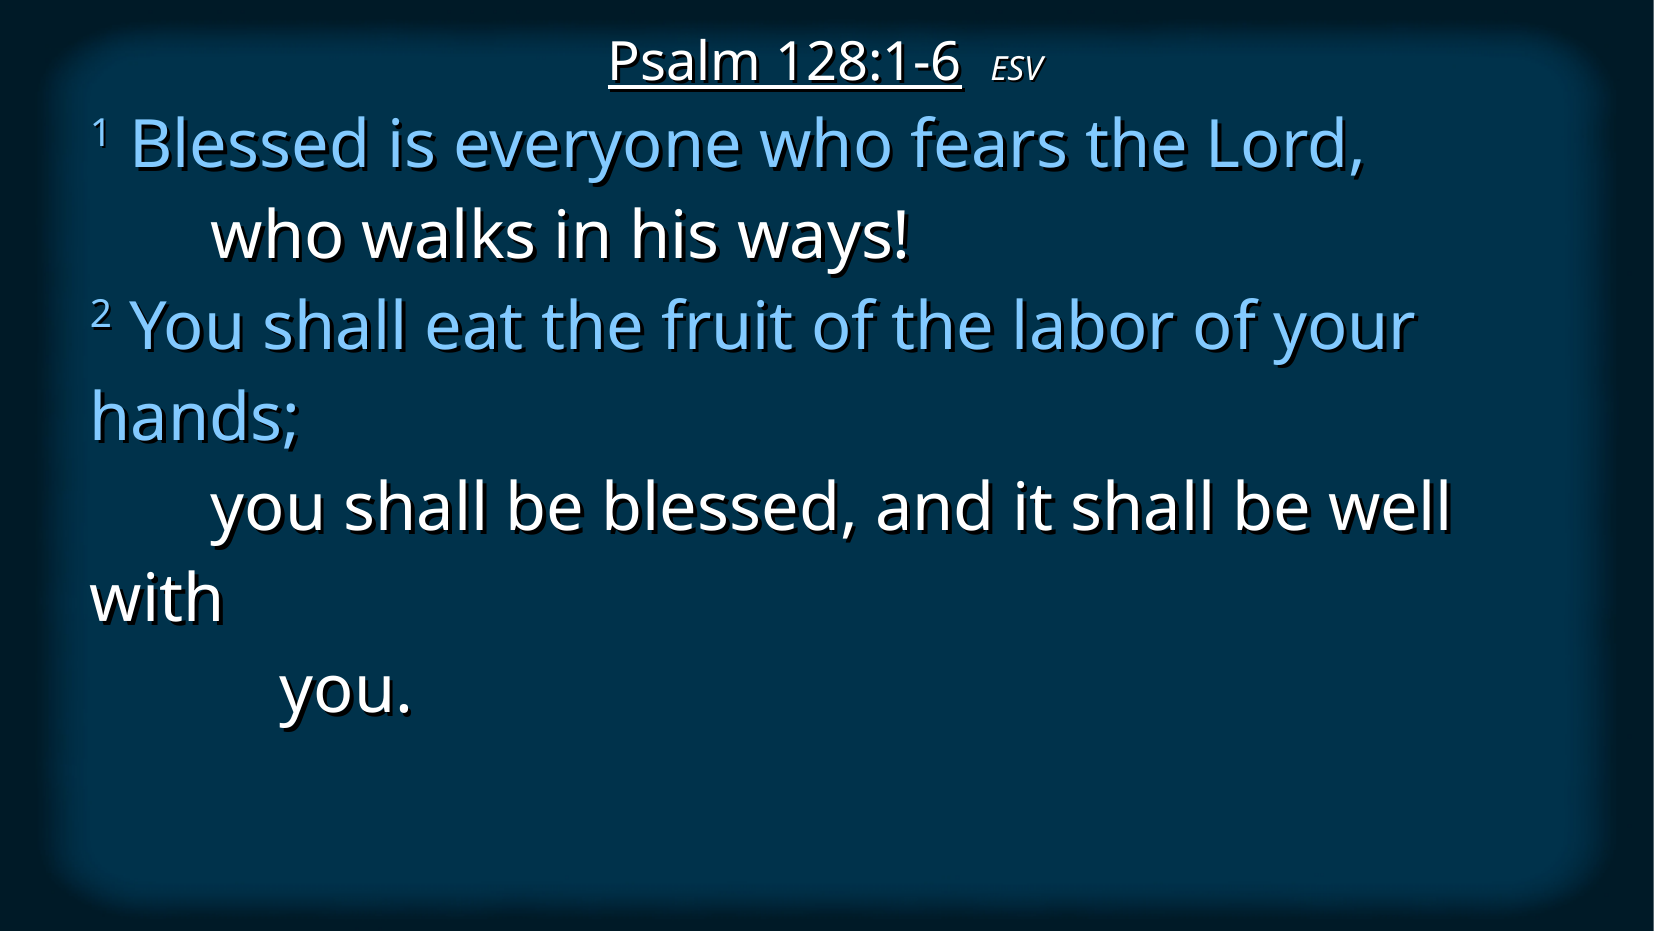

Psalm 128:1-6 ESV
1 Blessed is everyone who fears the Lord,
 who walks in his ways!
2 You shall eat the fruit of the labor of your hands;
 you shall be blessed, and it shall be well with
 you.